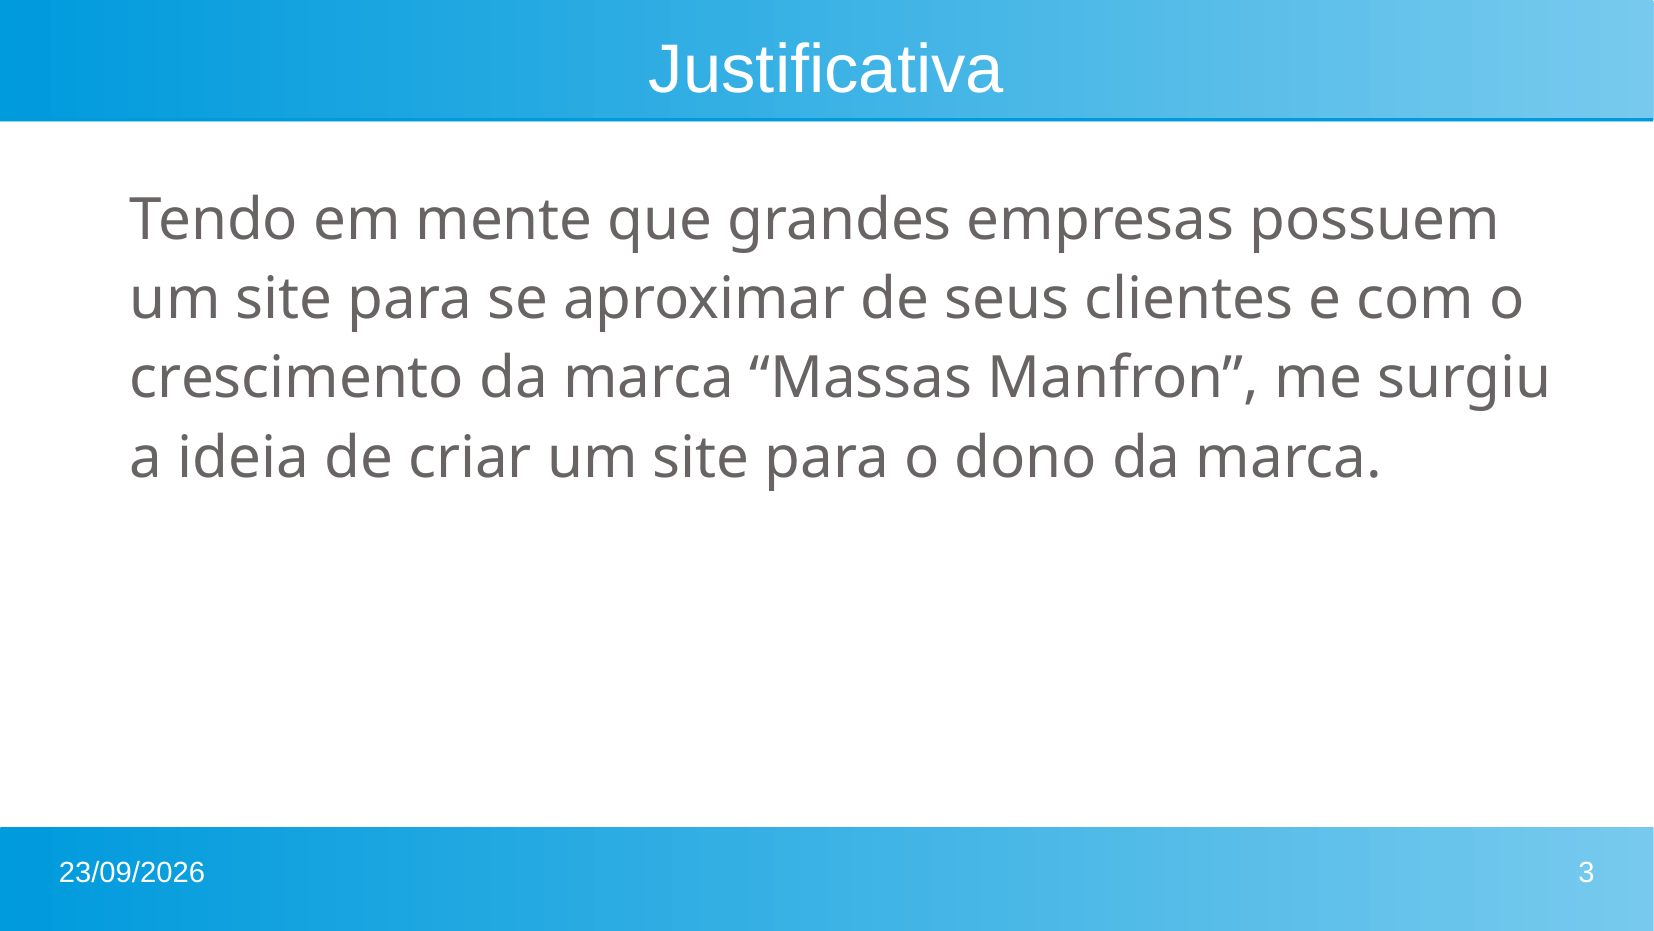

# Justificativa
Tendo em mente que grandes empresas possuem um site para se aproximar de seus clientes e com o crescimento da marca “Massas Manfron”, me surgiu a ideia de criar um site para o dono da marca.
3